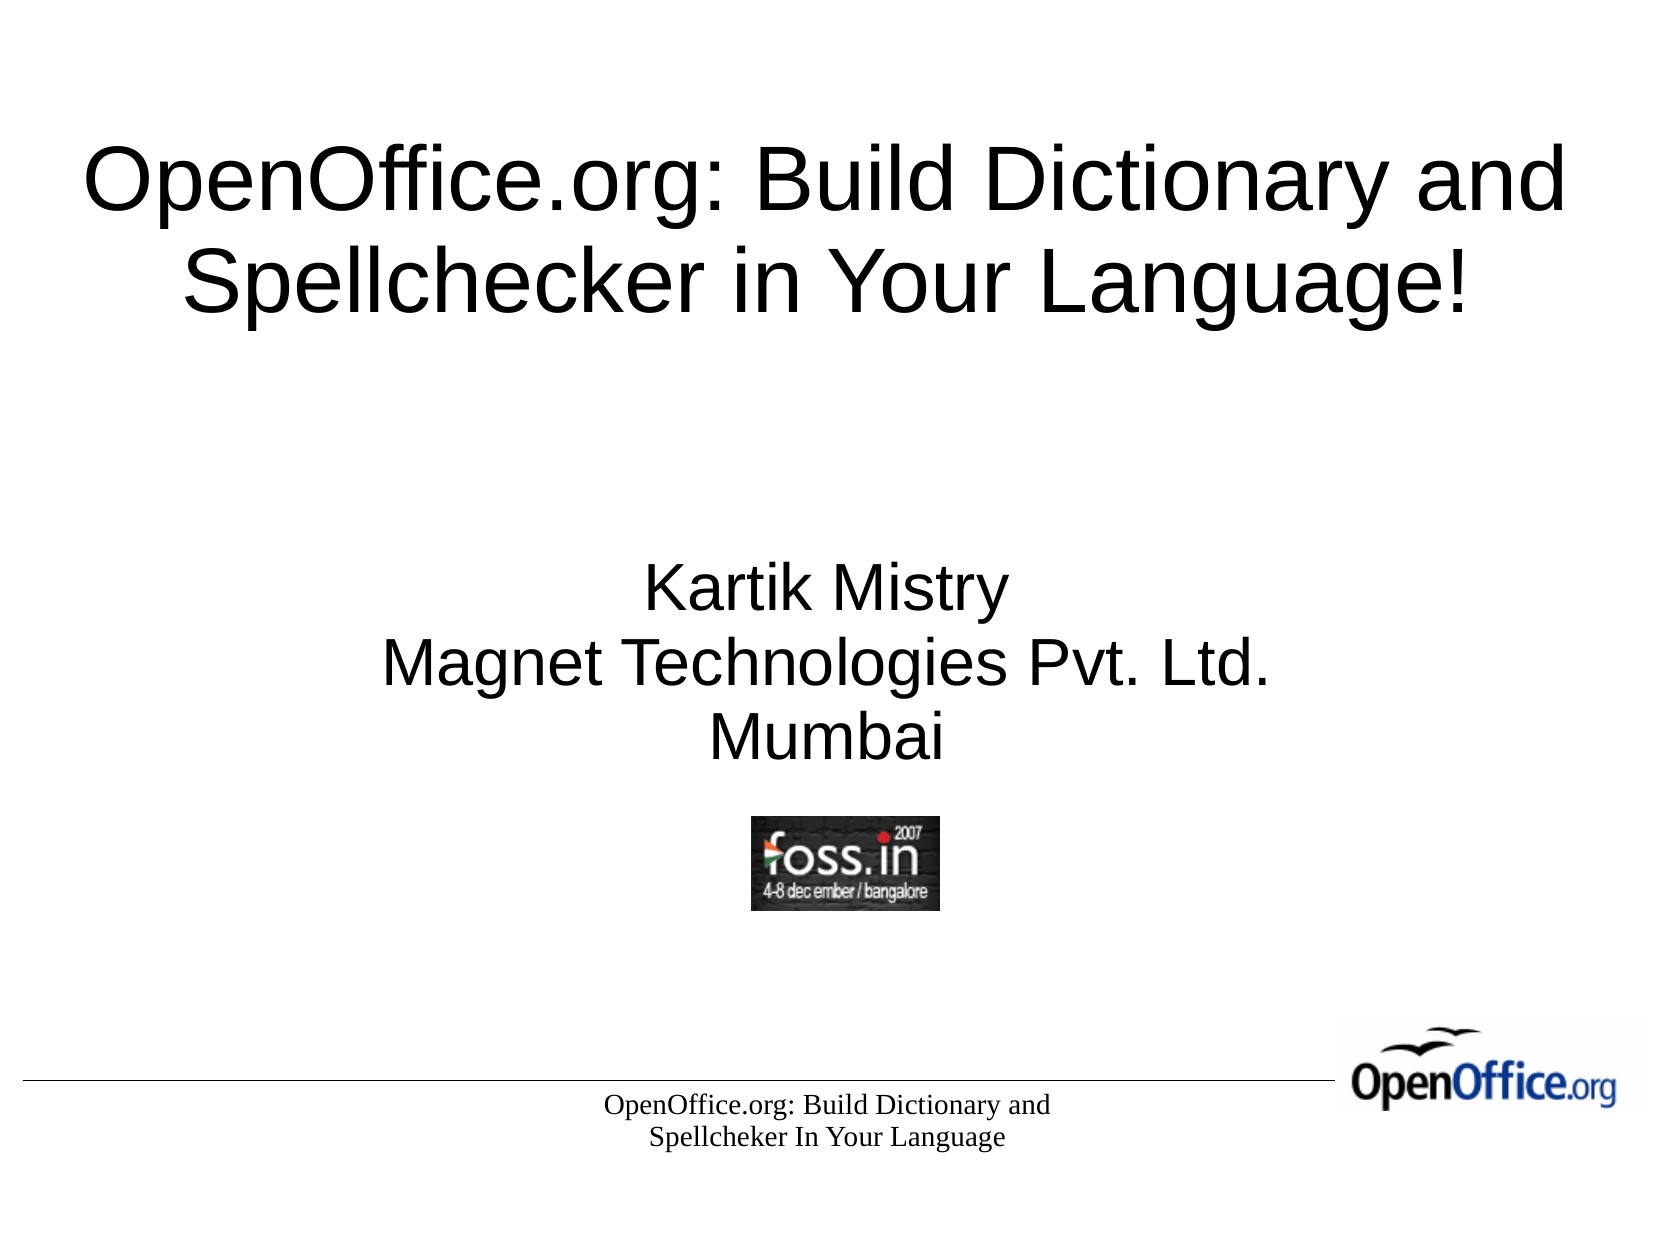

# OpenOffice.org: Build Dictionary and Spellchecker in Your Language!
Kartik Mistry
Magnet Technologies Pvt. Ltd.
Mumbai